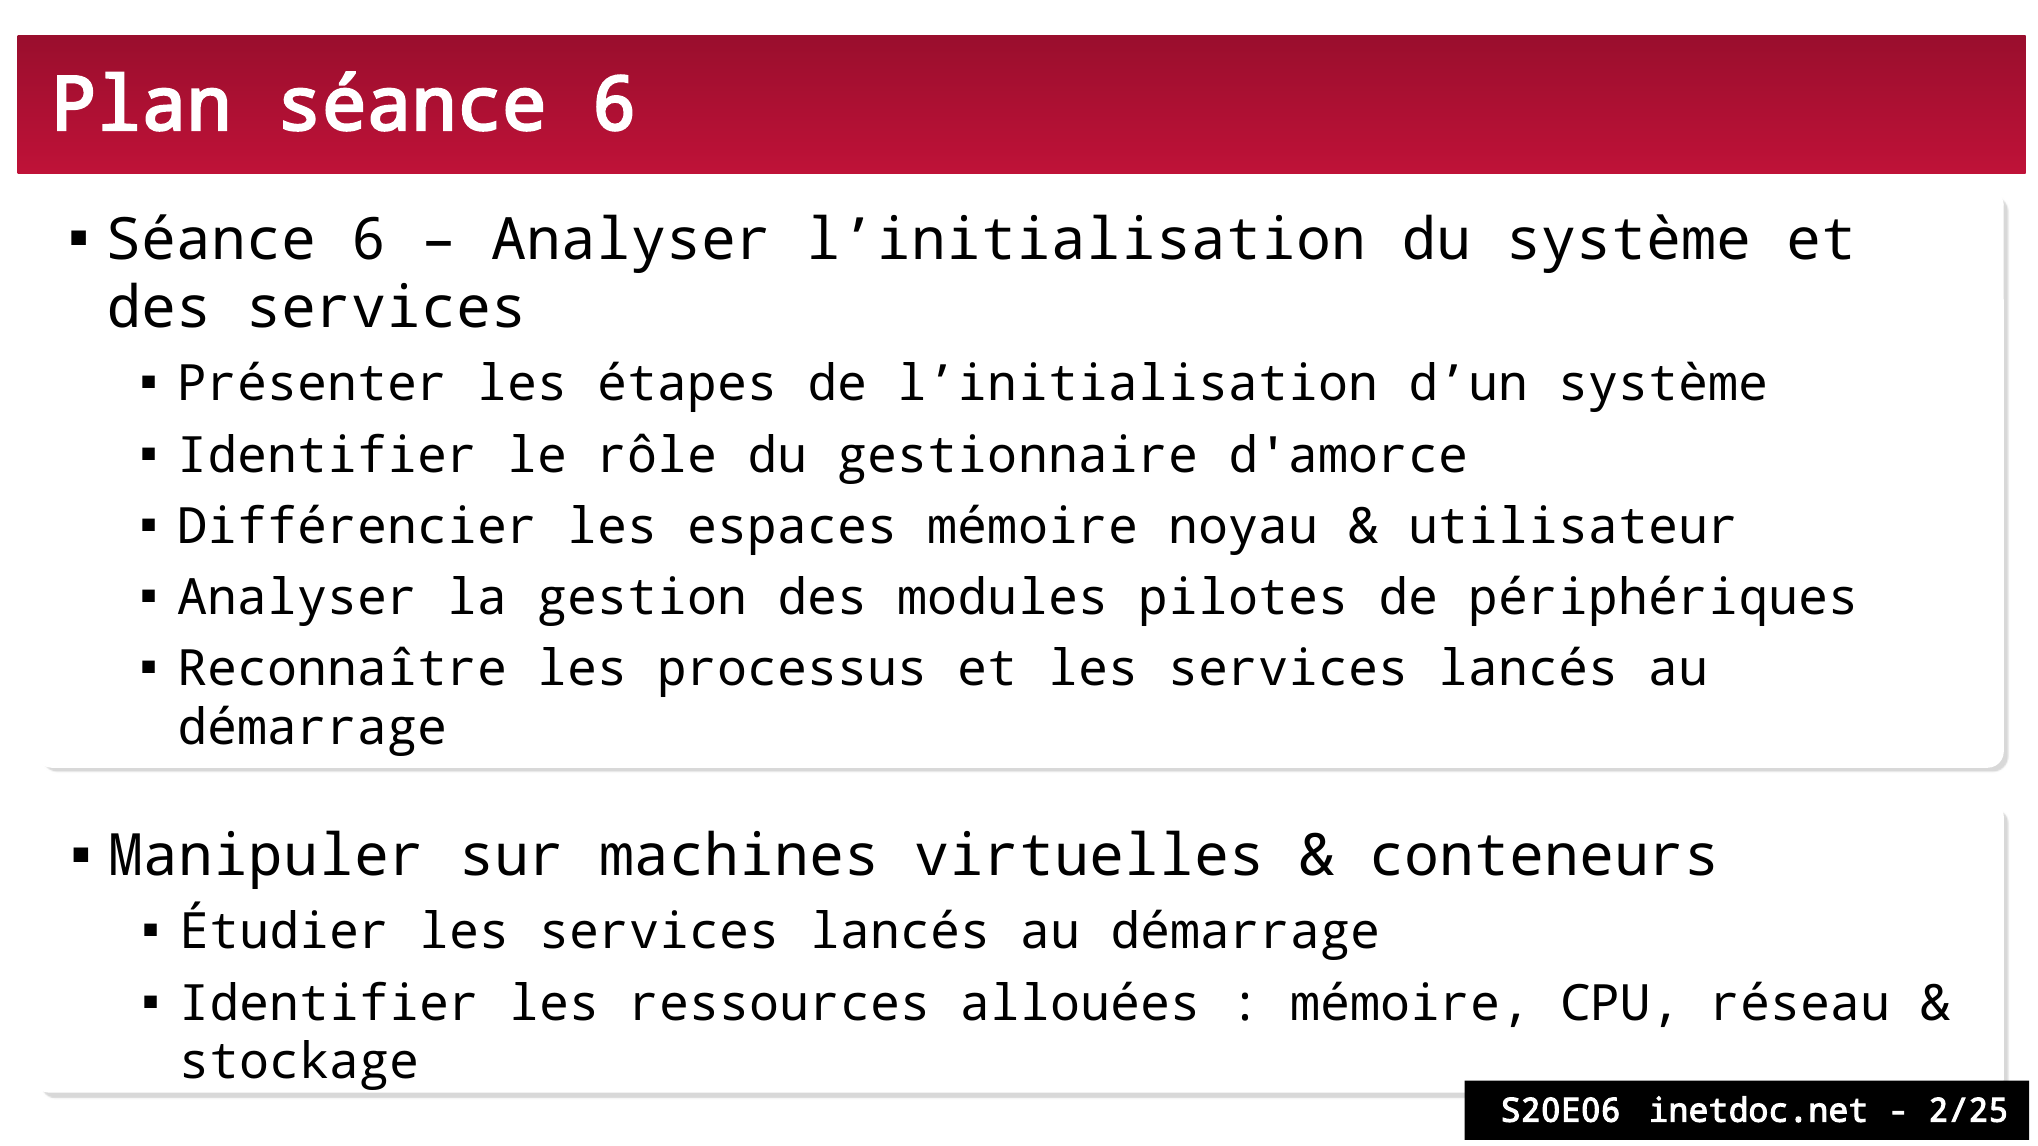

Plan séance 6
Séance 6 – Analyser l’initialisation du système et des services
Présenter les étapes de l’initialisation d’un système
Identifier le rôle du gestionnaire d'amorce
Différencier les espaces mémoire noyau & utilisateur
Analyser la gestion des modules pilotes de périphériques
Reconnaître les processus et les services lancés au démarrage
Manipuler sur machines virtuelles & conteneurs
Étudier les services lancés au démarrage
Identifier les ressources allouées : mémoire, CPU, réseau & stockage
S20E06	inetdoc.net - /25